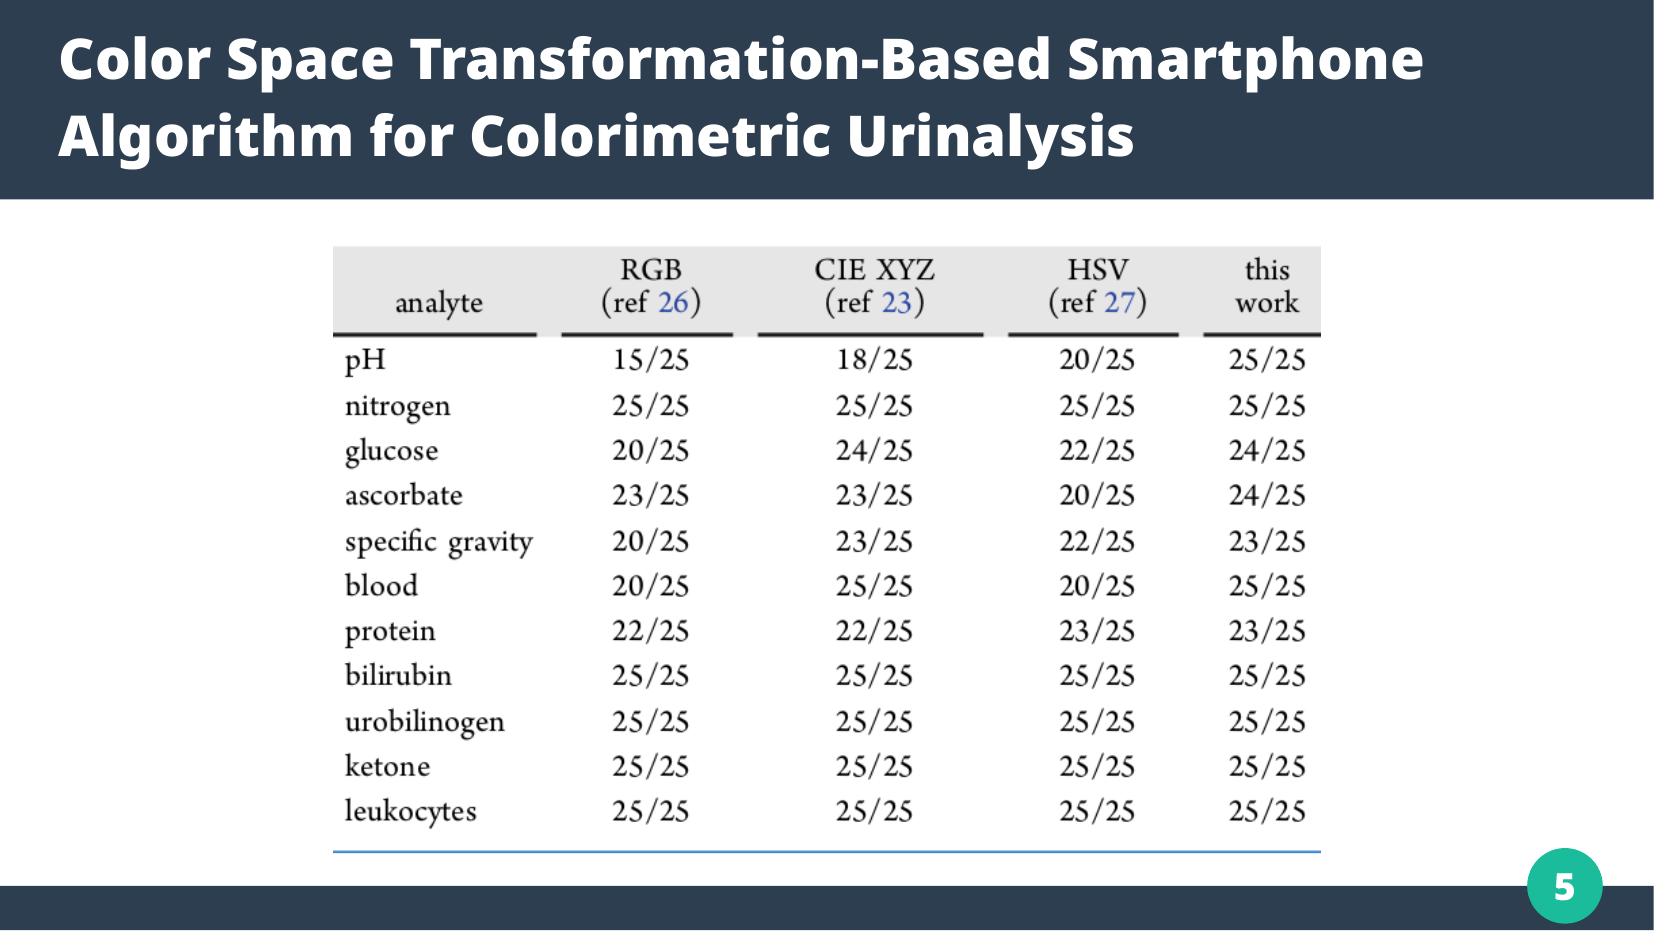

# Color Space Transformation-Based Smartphone Algorithm for Colorimetric Urinalysis